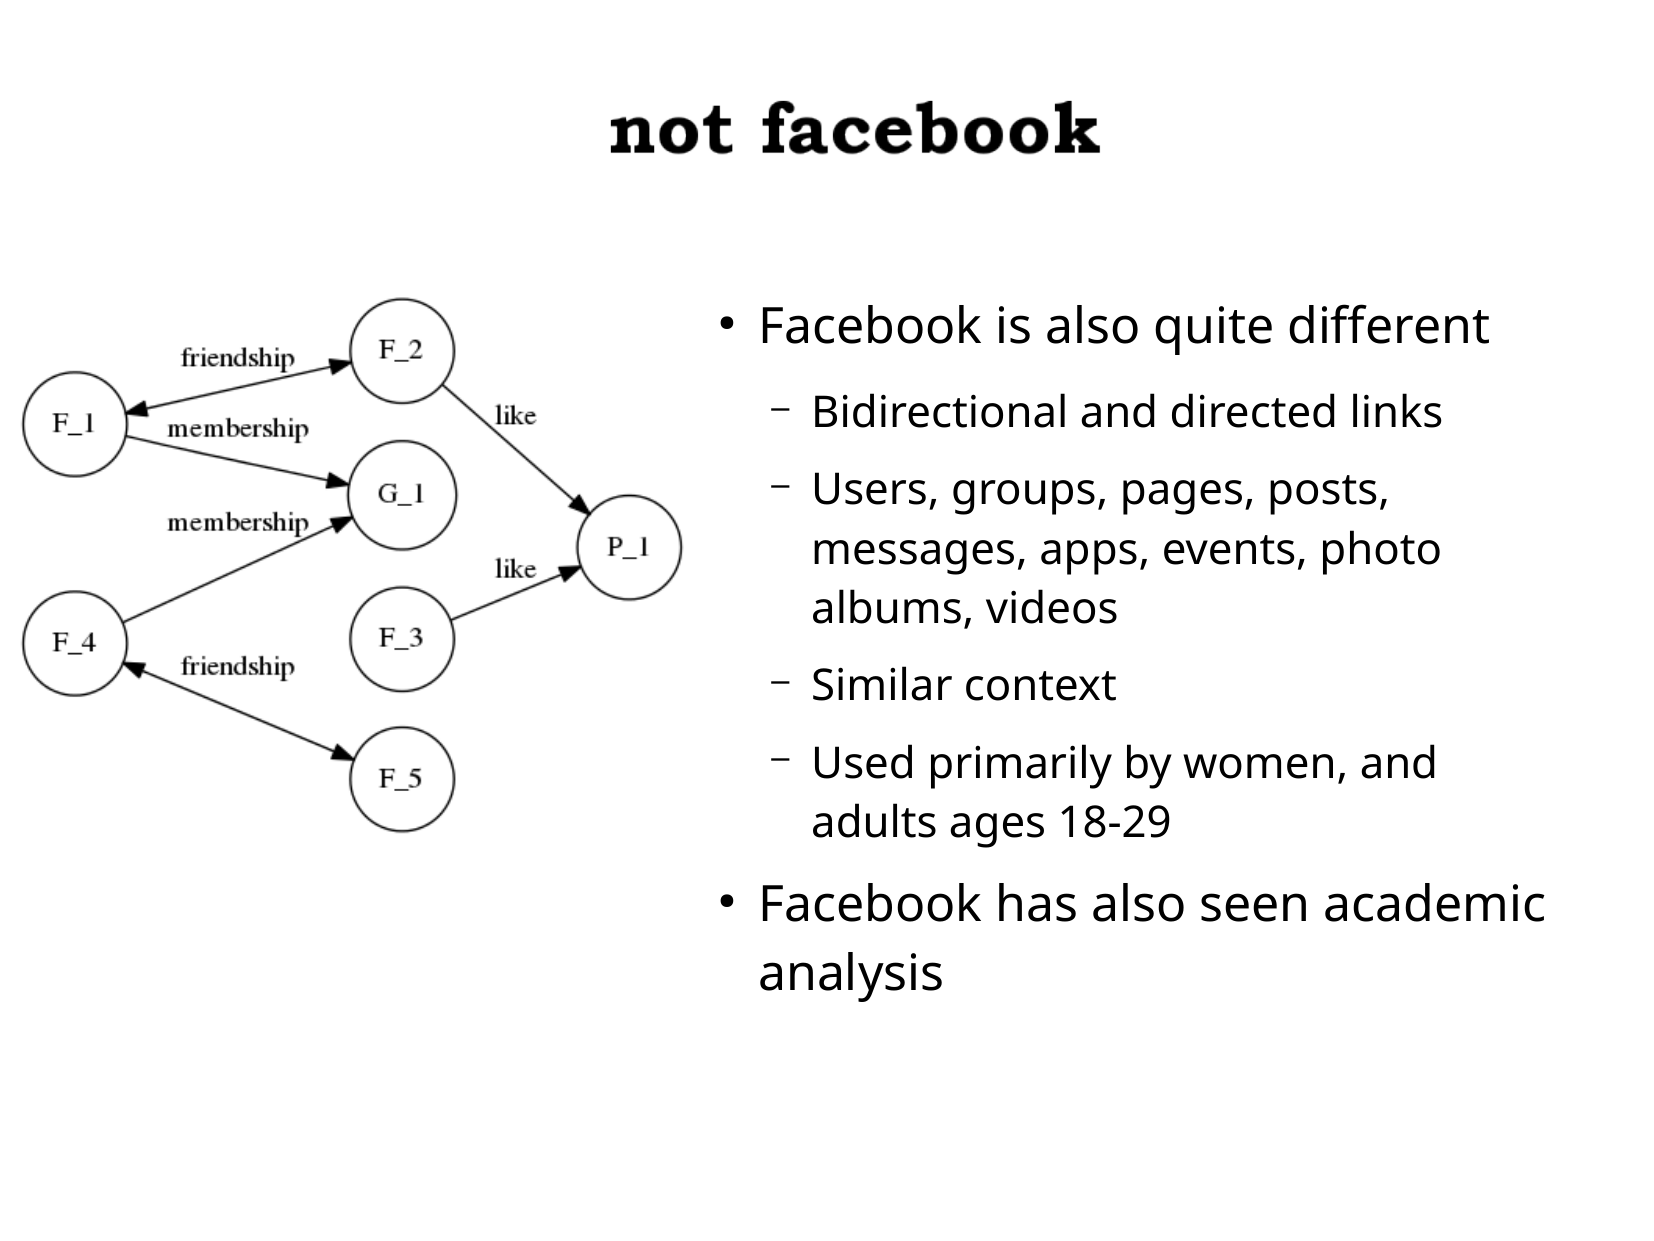

# Facebook is also quite different
Bidirectional and directed links
Users, groups, pages, posts, messages, apps, events, photo albums, videos
Similar context
Used primarily by women, and adults ages 18-29
Facebook has also seen academic analysis